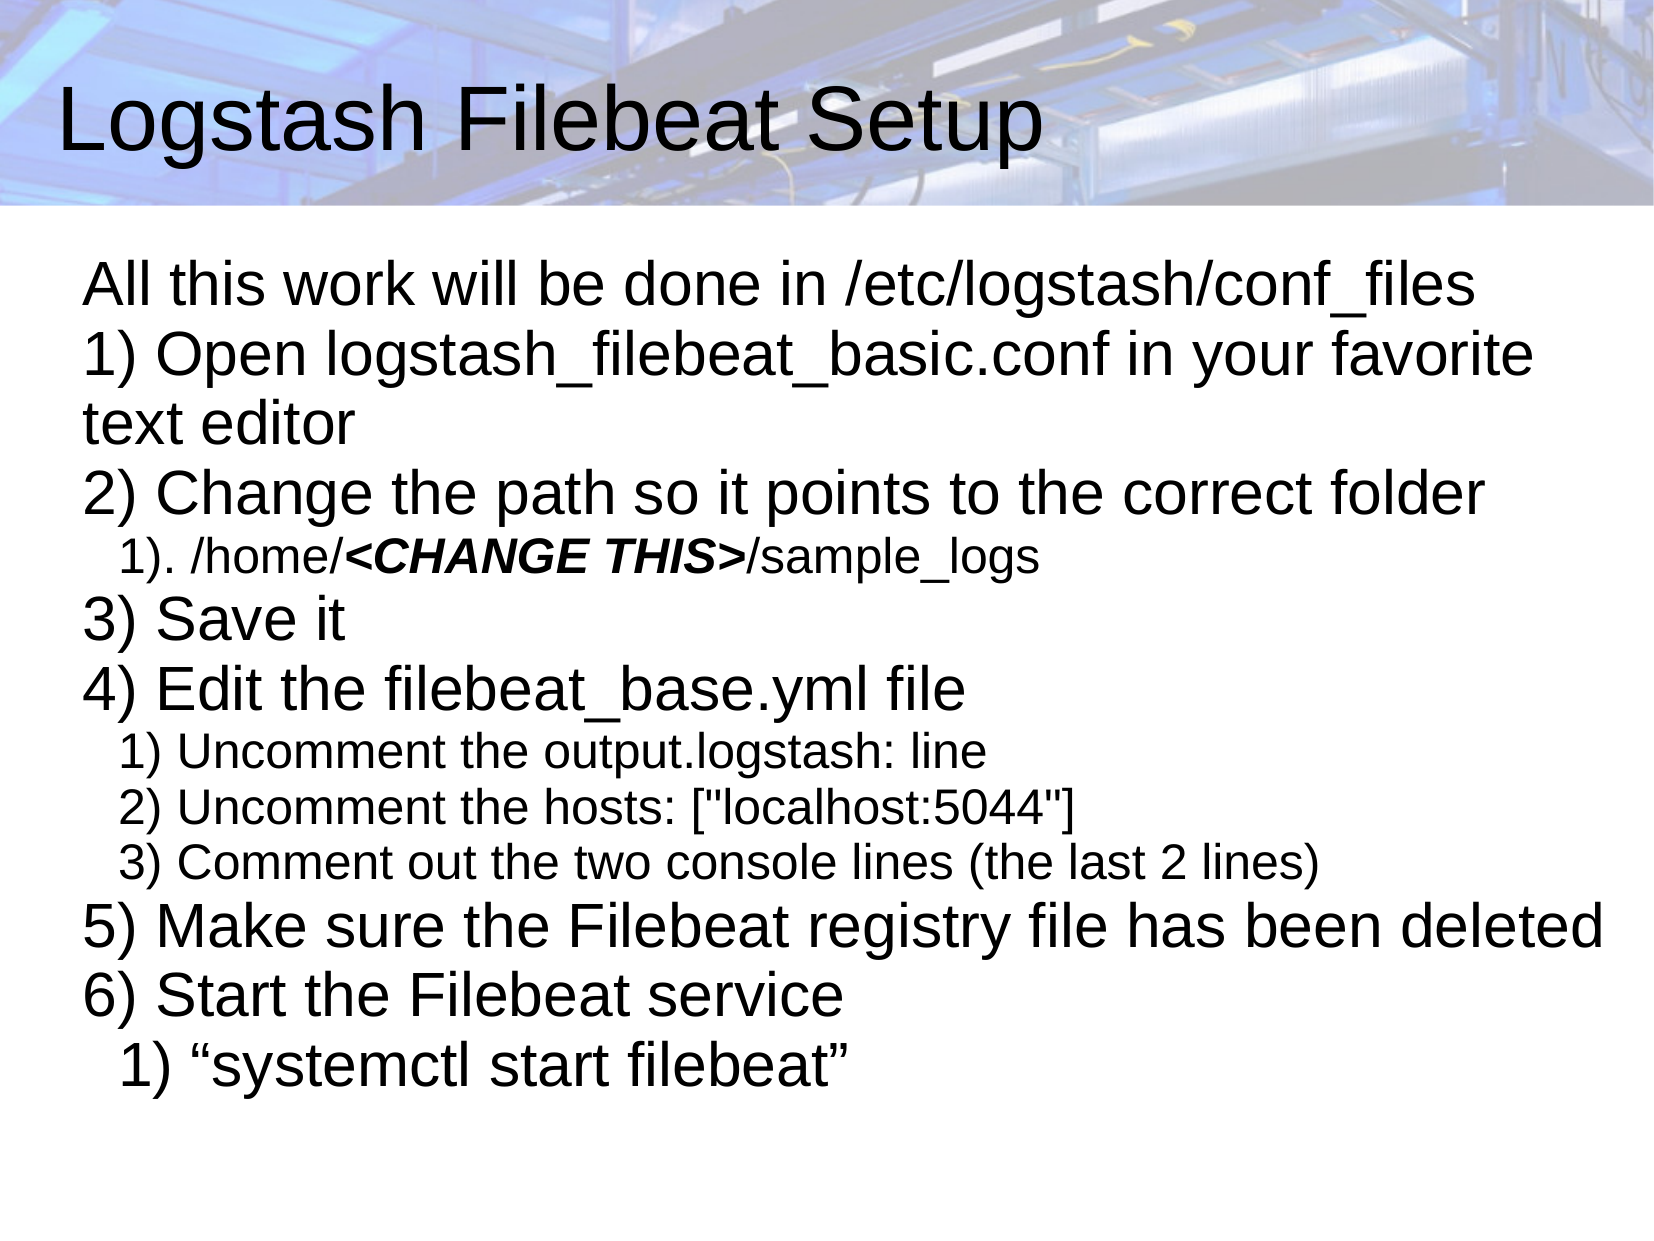

# Logstash Filebeat Setup
All this work will be done in /etc/logstash/conf_files
 Open logstash_filebeat_basic.conf in your favorite text editor
 Change the path so it points to the correct folder
. /home/<CHANGE THIS>/sample_logs
 Save it
 Edit the filebeat_base.yml file
 Uncomment the output.logstash: line
 Uncomment the hosts: ["localhost:5044"]
 Comment out the two console lines (the last 2 lines)
 Make sure the Filebeat registry file has been deleted
 Start the Filebeat service
 “systemctl start filebeat”